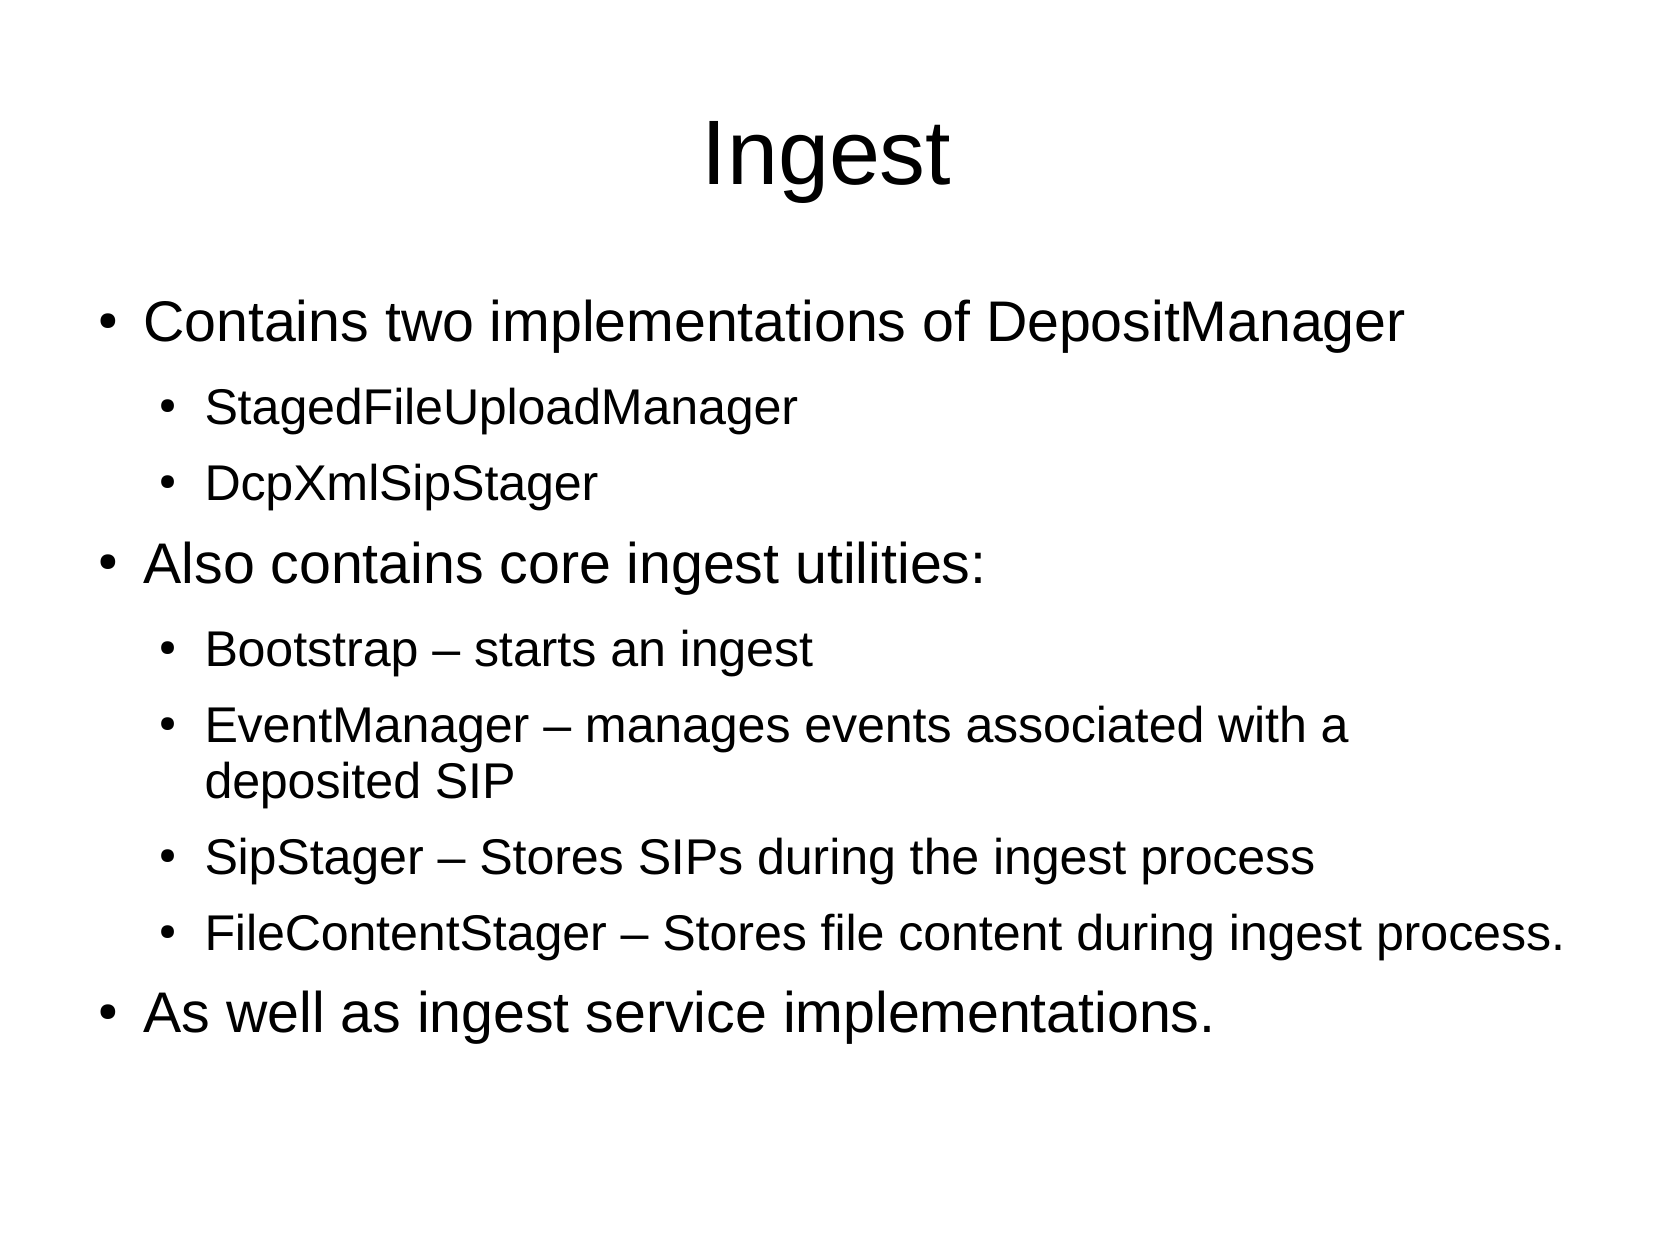

# Ingest
Contains two implementations of DepositManager
StagedFileUploadManager
DcpXmlSipStager
Also contains core ingest utilities:
Bootstrap – starts an ingest
EventManager – manages events associated with a deposited SIP
SipStager – Stores SIPs during the ingest process
FileContentStager – Stores file content during ingest process.
As well as ingest service implementations.